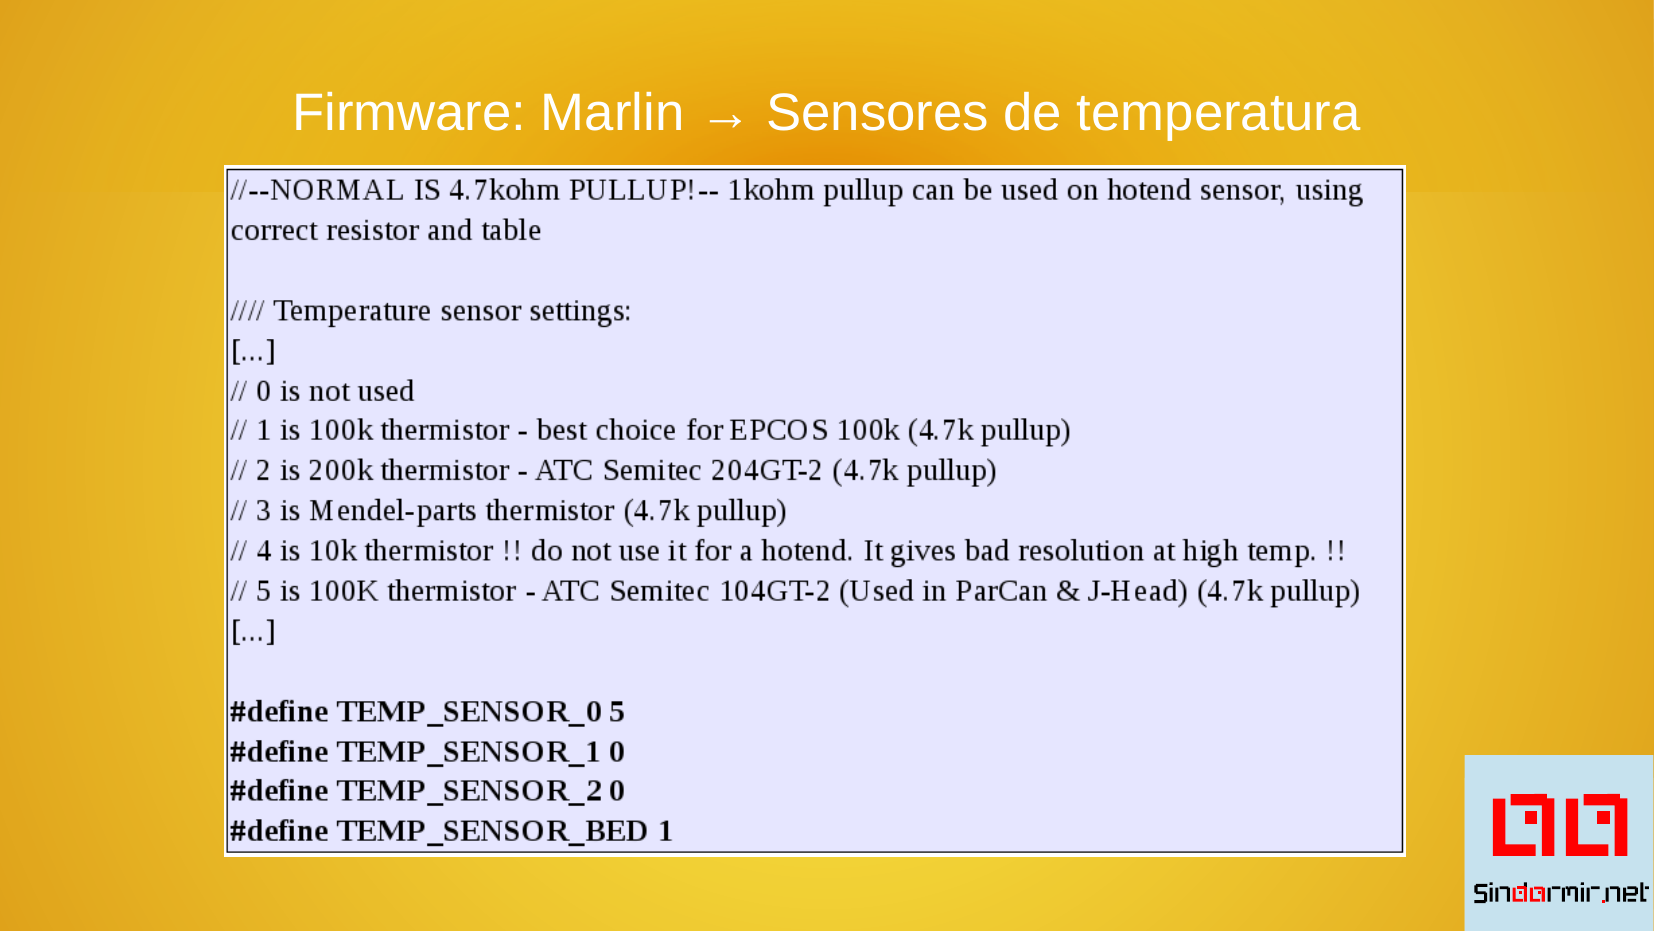

# Firmware: Marlin → Sensores de temperatura